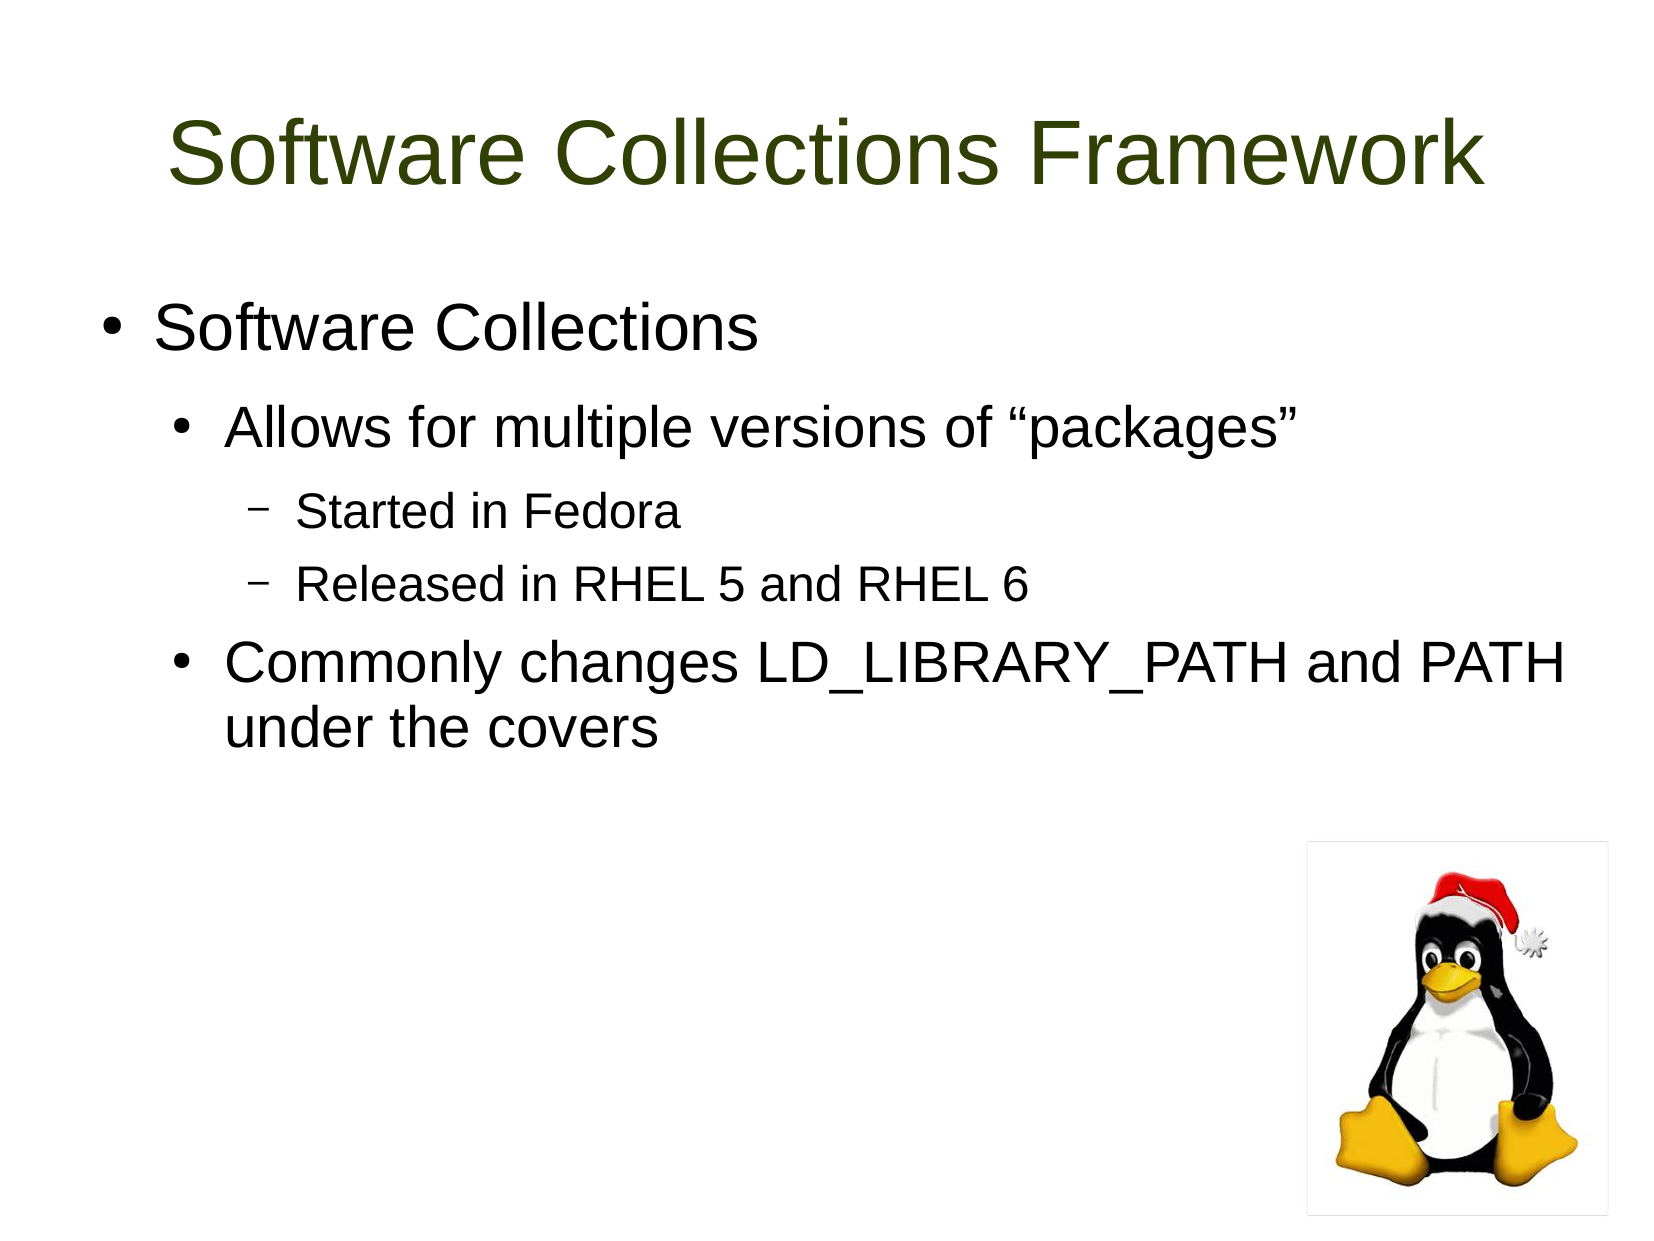

# Software Collections Framework
Software Collections
Allows for multiple versions of “packages”
Started in Fedora
Released in RHEL 5 and RHEL 6
Commonly changes LD_LIBRARY_PATH and PATH under the covers